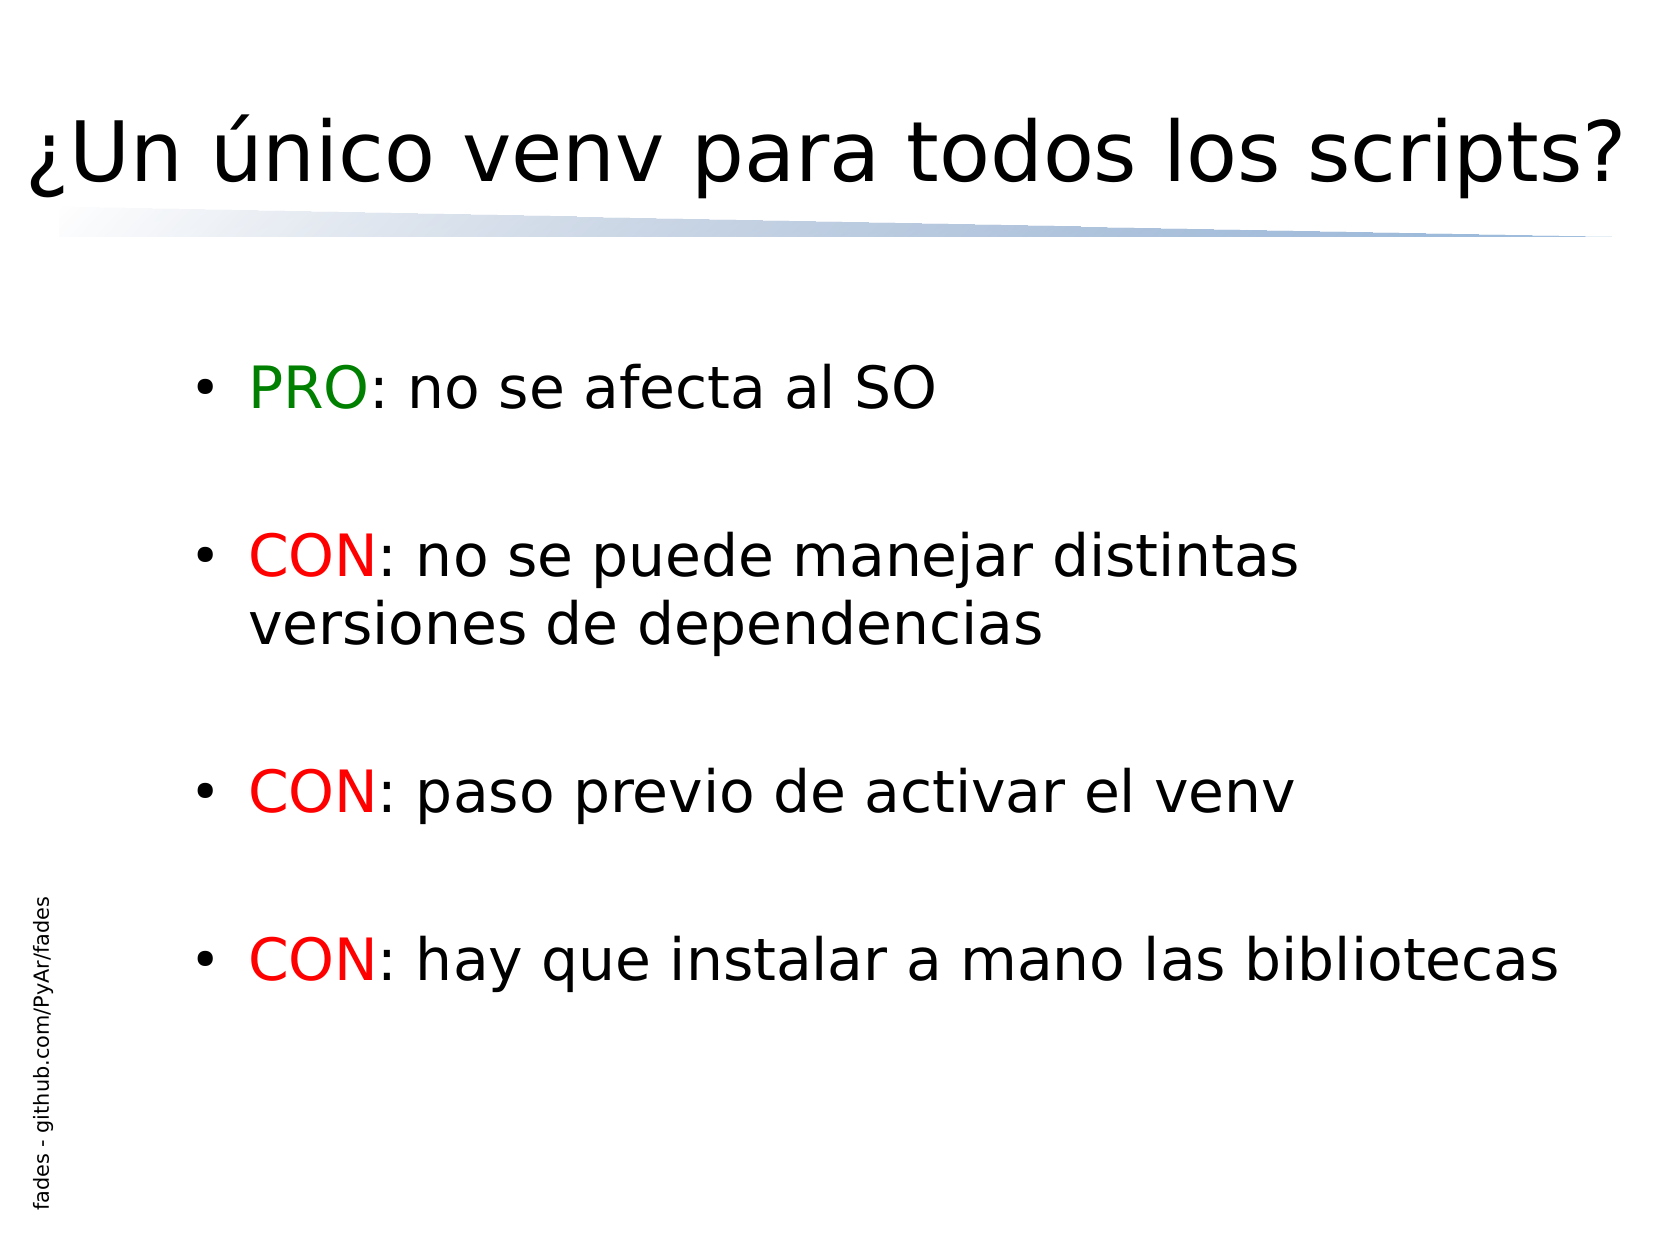

# ¿Un único venv para todos los scripts?
PRO: no se afecta al SO
CON: no se puede manejar distintas versiones de dependencias
CON: paso previo de activar el venv
CON: hay que instalar a mano las bibliotecas